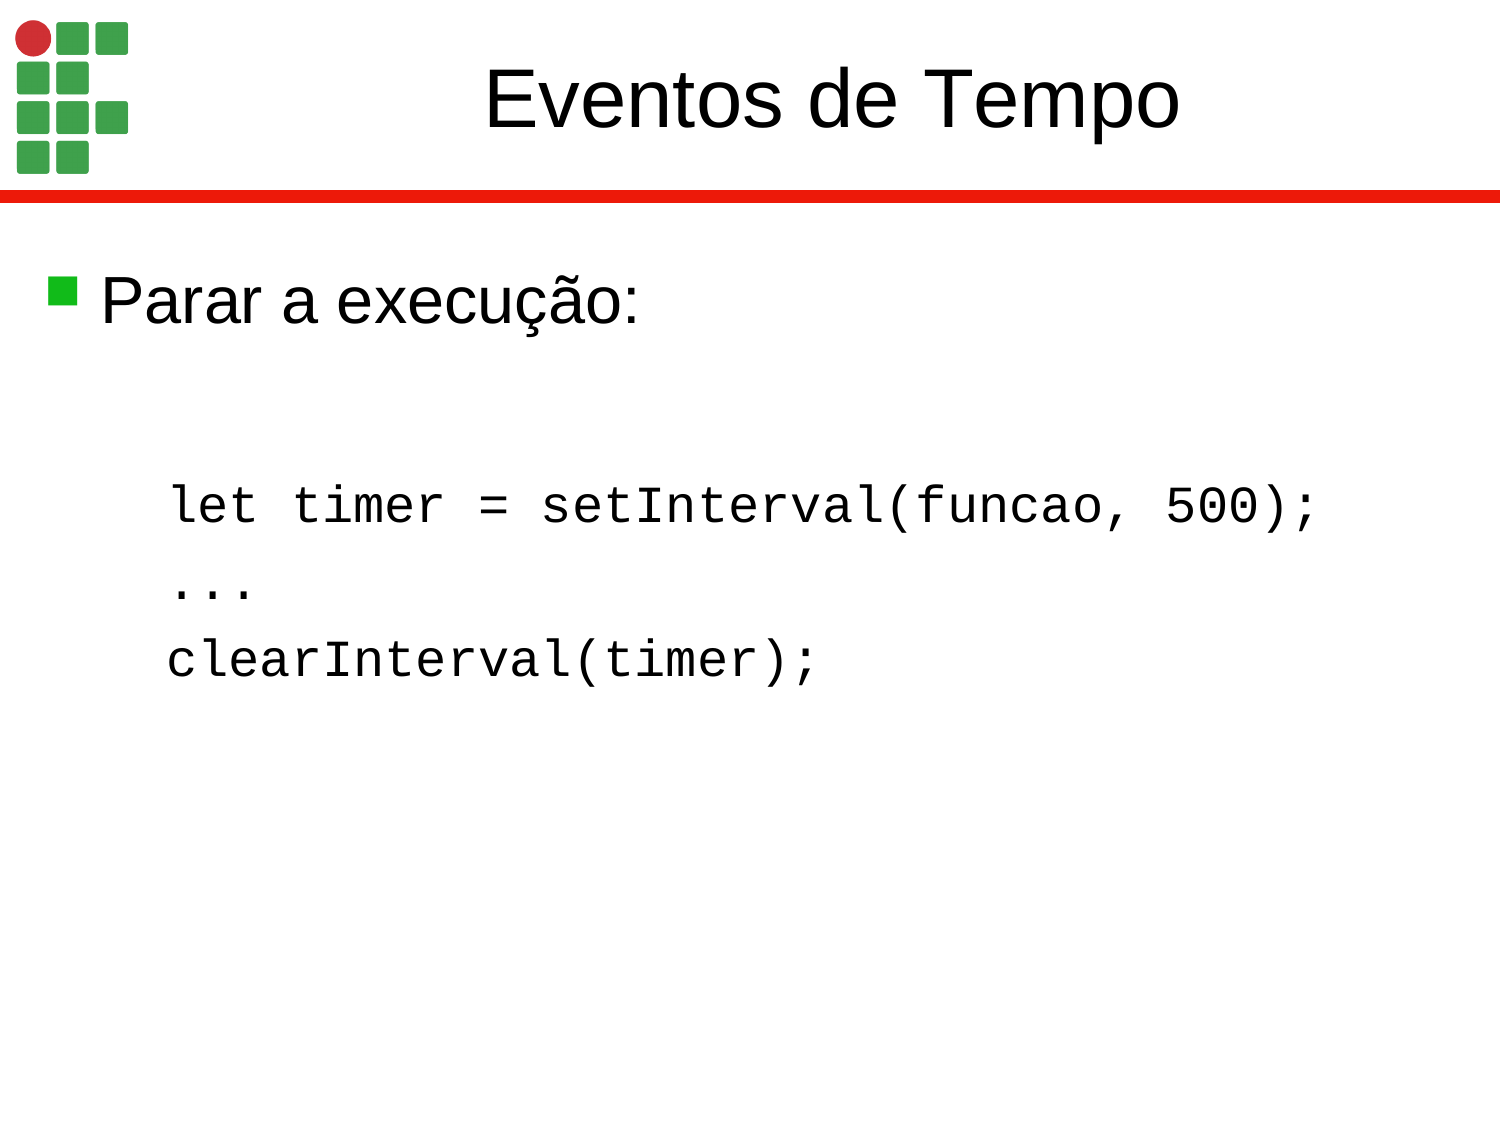

# Eventos de Tempo
Parar a execução:
let timer = setInterval(funcao, 500);
...
clearInterval(timer);